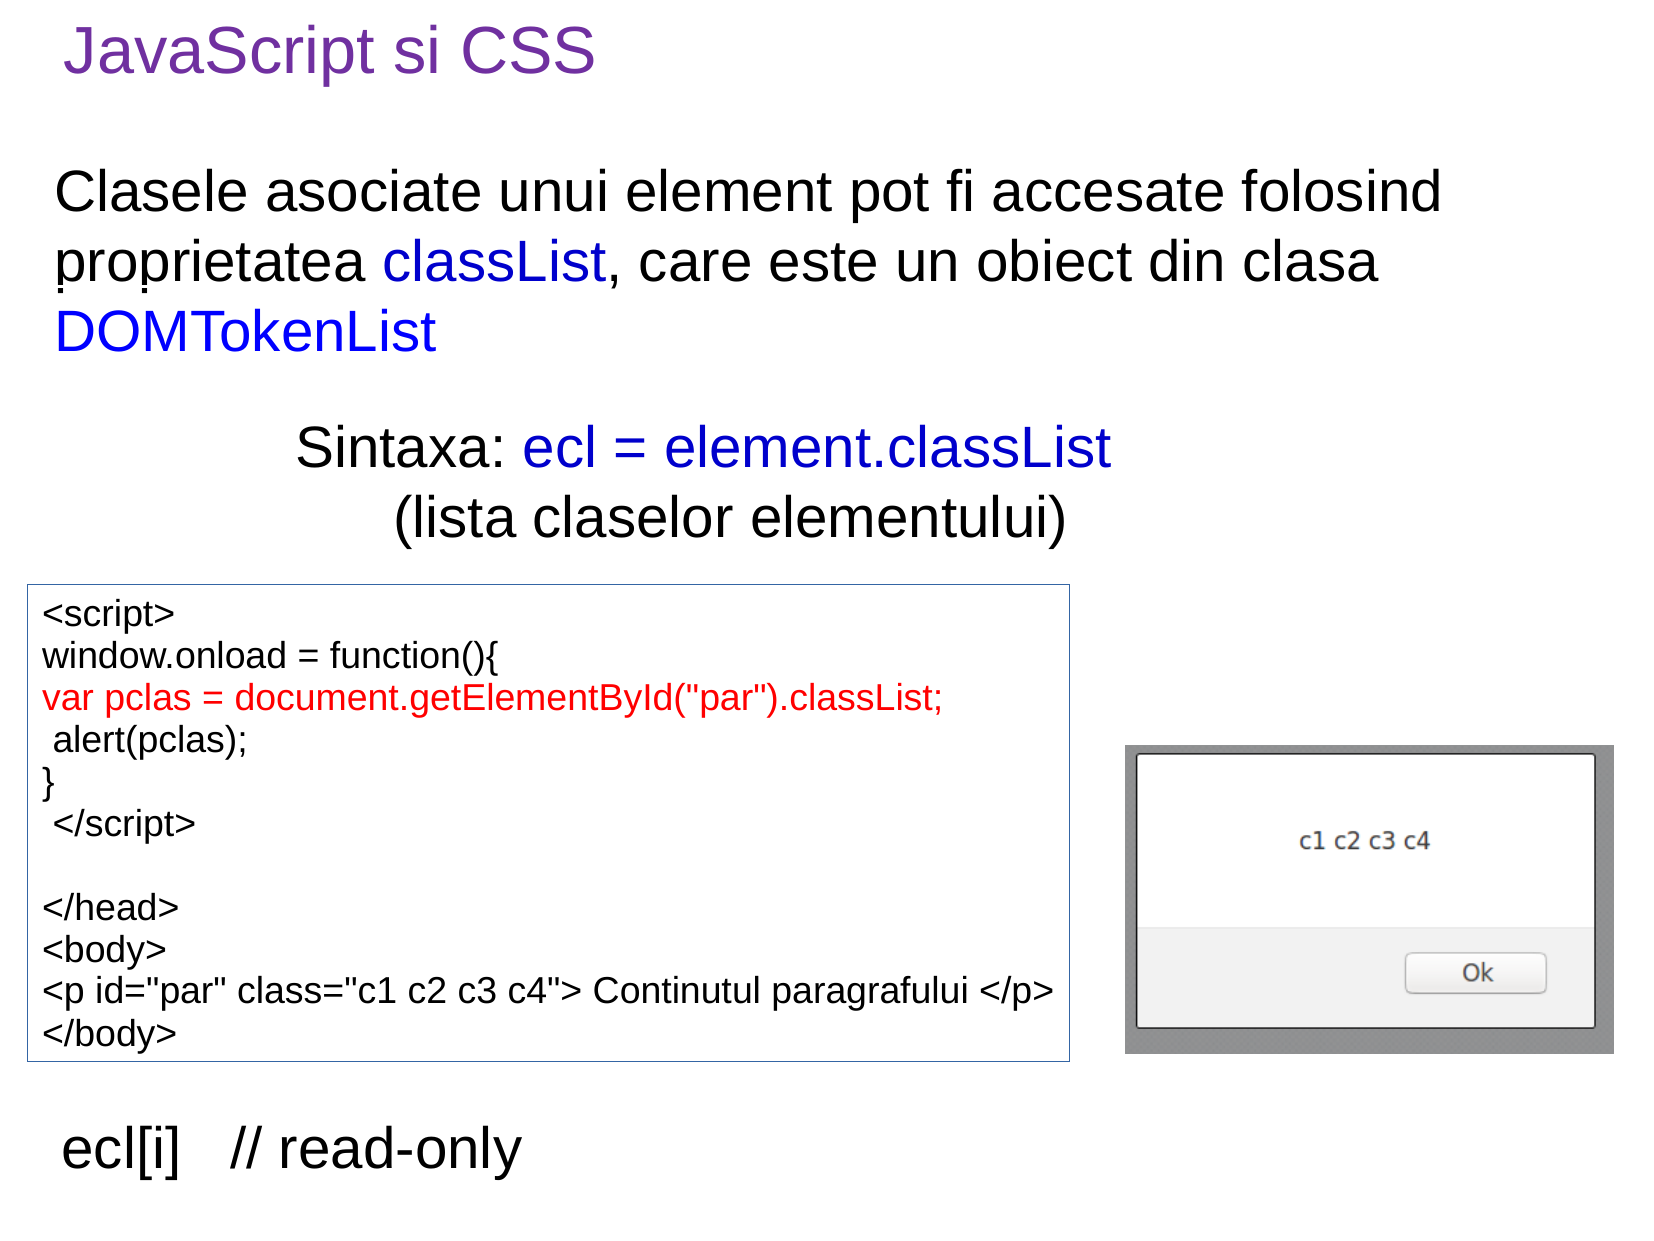

JavaScript si CSS
Clasele asociate unui element pot fi accesate folosind proprietatea classList, care este un obiect din clasa DOMTokenList
Sintaxa: ecl = element.classList
 (lista claselor elementului)
<script>
window.onload = function(){
var pclas = document.getElementById("par").classList;
 alert(pclas);
}
 </script>
</head>
<body>
<p id="par" class="c1 c2 c3 c4"> Continutul paragrafului </p>
</body>
ecl[i] // read-only